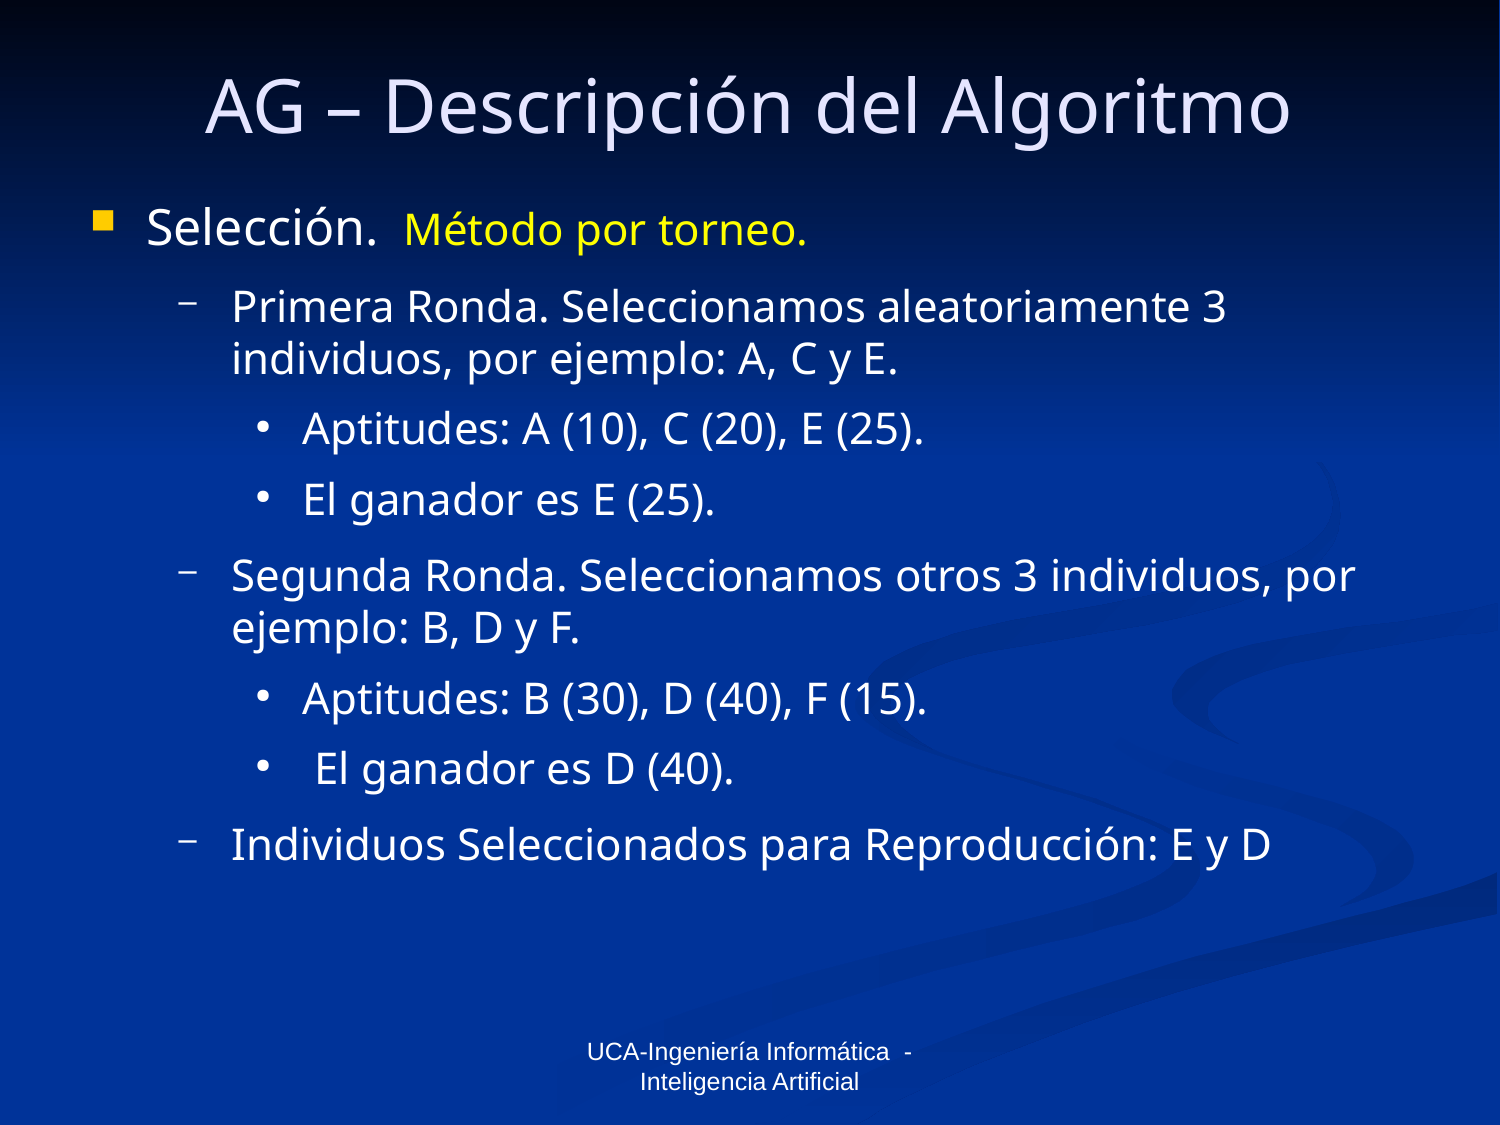

# AG – Descripción del Algoritmo
Selección. Método por torneo.
Primera Ronda. Seleccionamos aleatoriamente 3 individuos, por ejemplo: A, C y E.
Aptitudes: A (10), C (20), E (25).
El ganador es E (25).
Segunda Ronda. Seleccionamos otros 3 individuos, por ejemplo: B, D y F.
Aptitudes: B (30), D (40), F (15).
 El ganador es D (40).
Individuos Seleccionados para Reproducción: E y D
UCA-Ingeniería Informática - Inteligencia Artificial